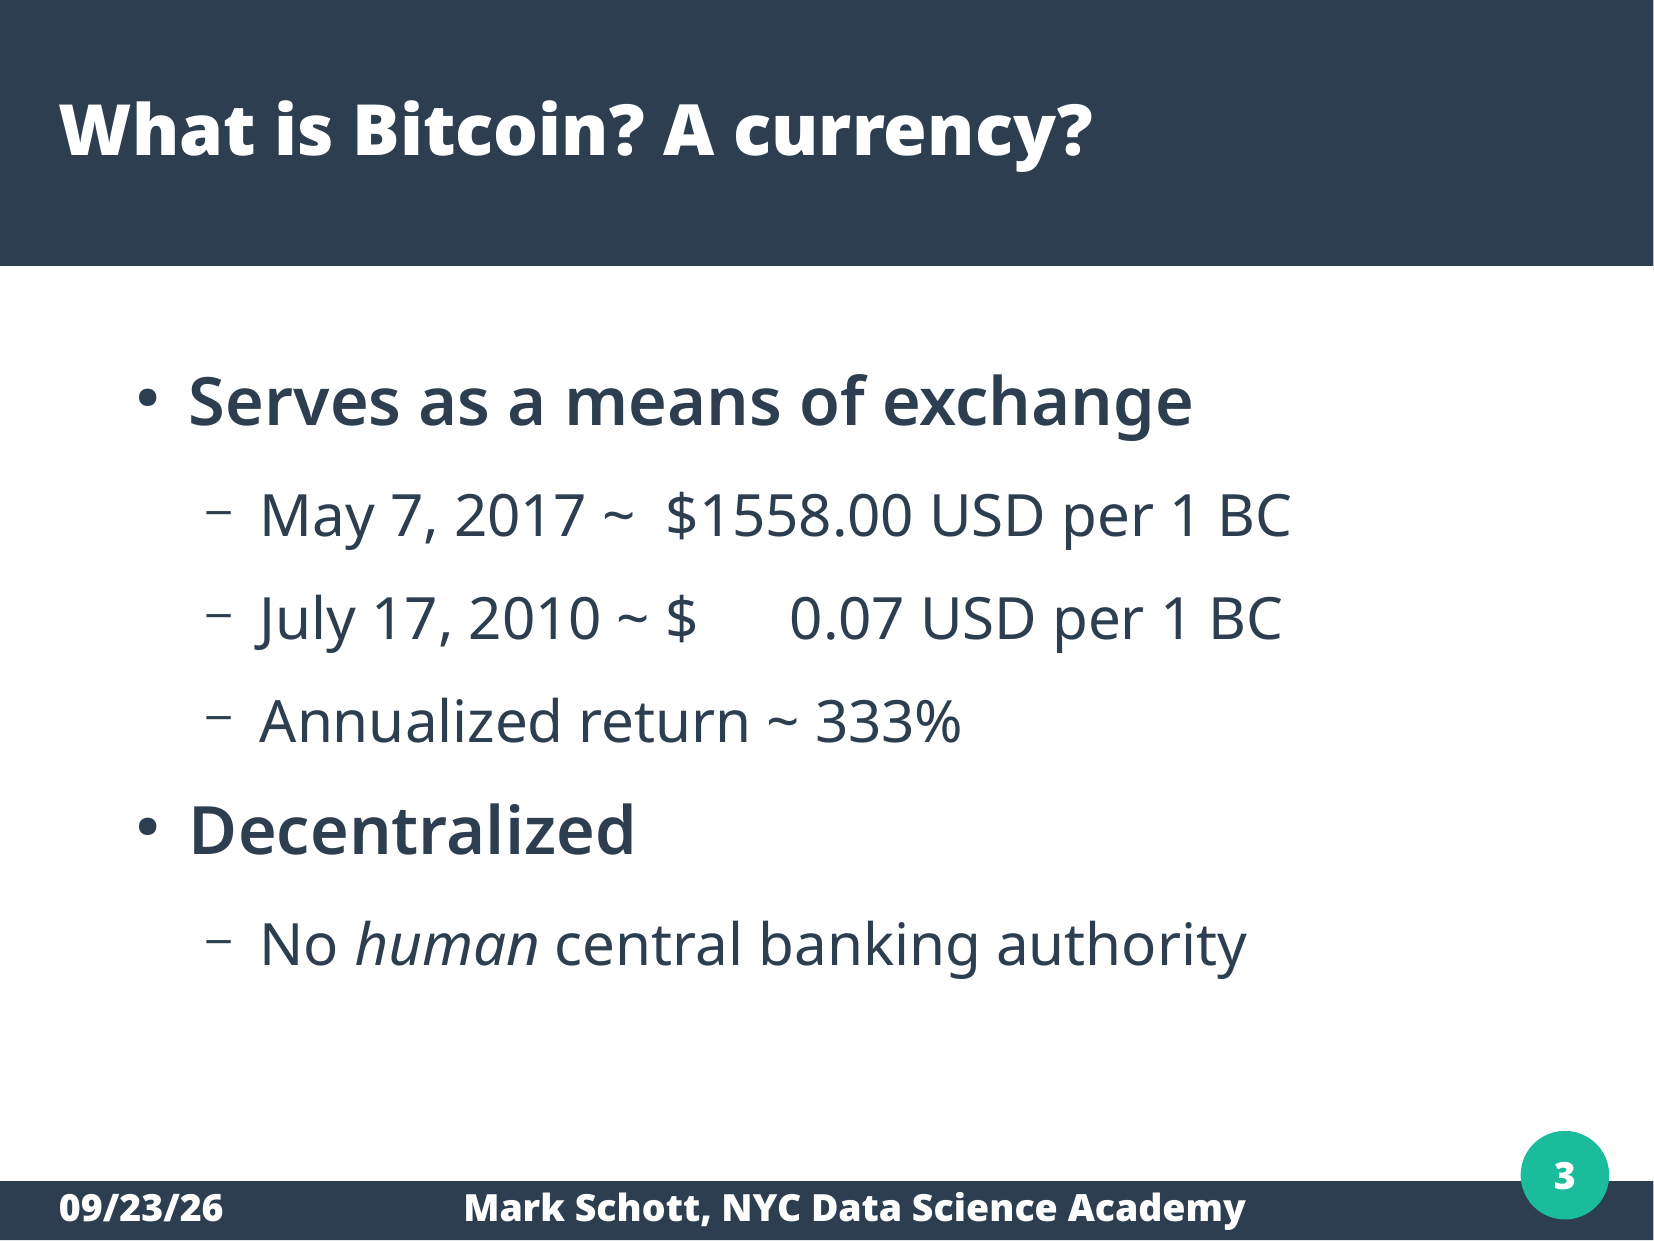

# What is Bitcoin? A currency?
Serves as a means of exchange
May 7, 2017 ~ $1558.00 USD per 1 BC
July 17, 2010 ~ $ 0.07 USD per 1 BC
Annualized return ~ 333%
Decentralized
No human central banking authority
3
Mark Schott, NYC Data Science Academy